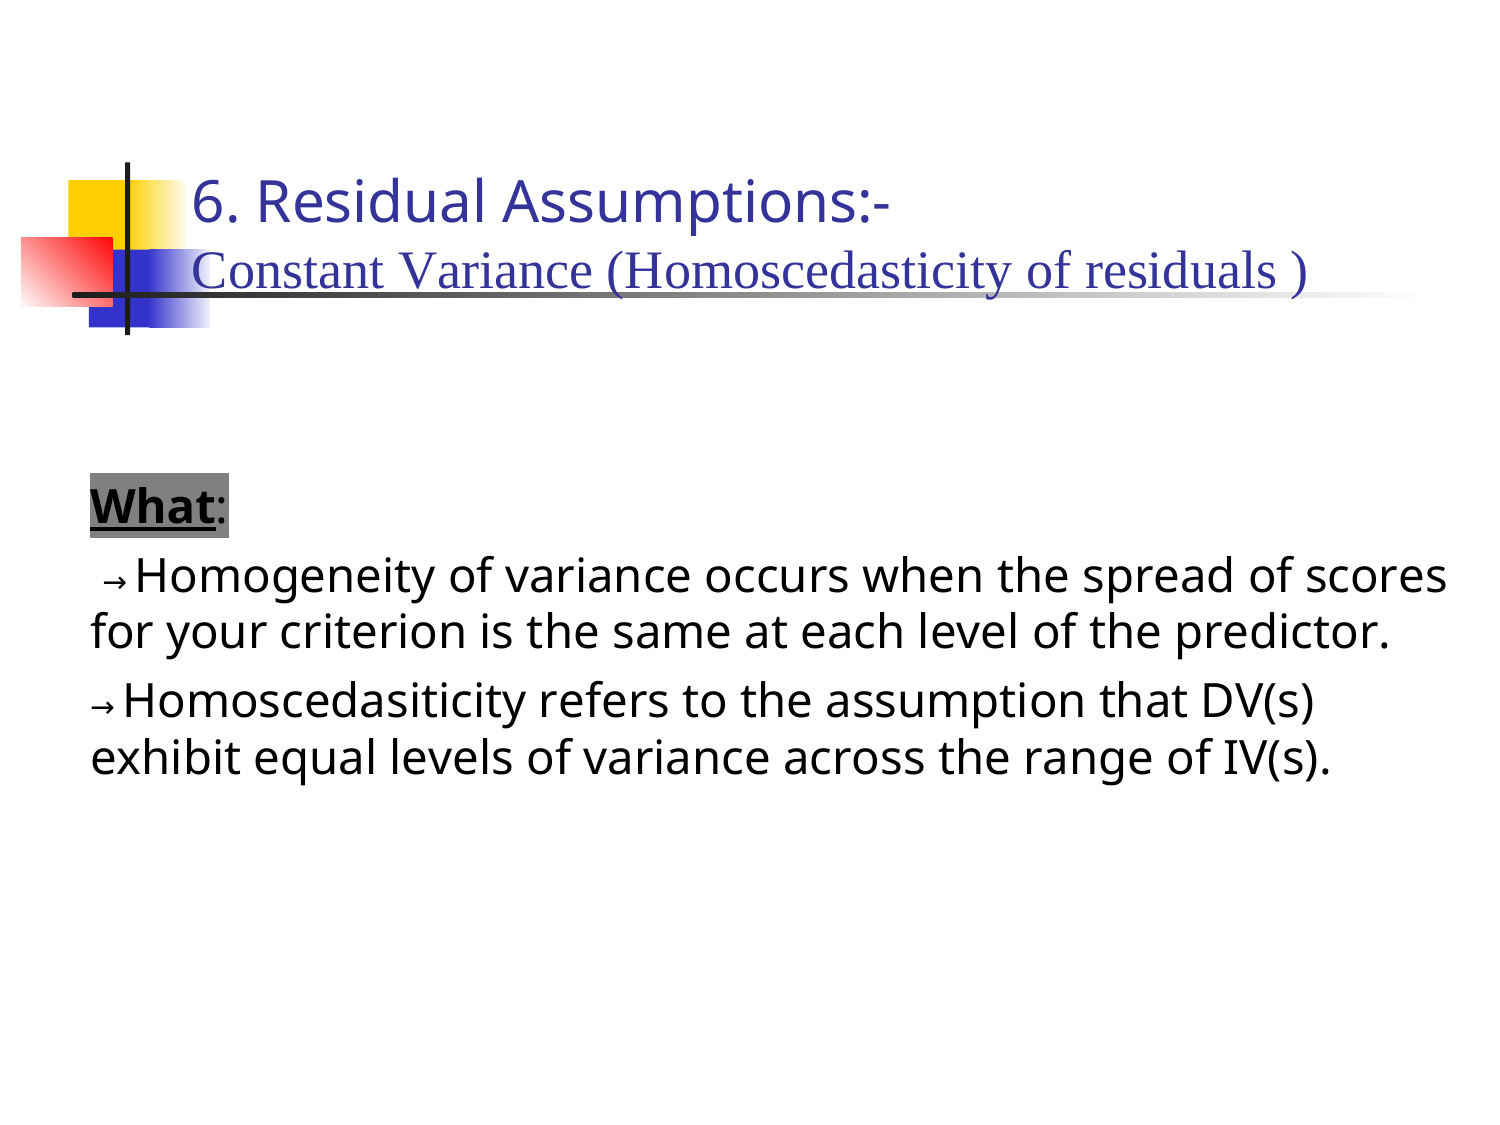

6. Residual Assumptions:-
Constant Variance (Homoscedasticity of residuals )
# What:
 → Homogeneity of variance occurs when the spread of scores for your criterion is the same at each level of the predictor.
→ Homoscedasiticity refers to the assumption that DV(s) exhibit equal levels of variance across the range of IV(s).